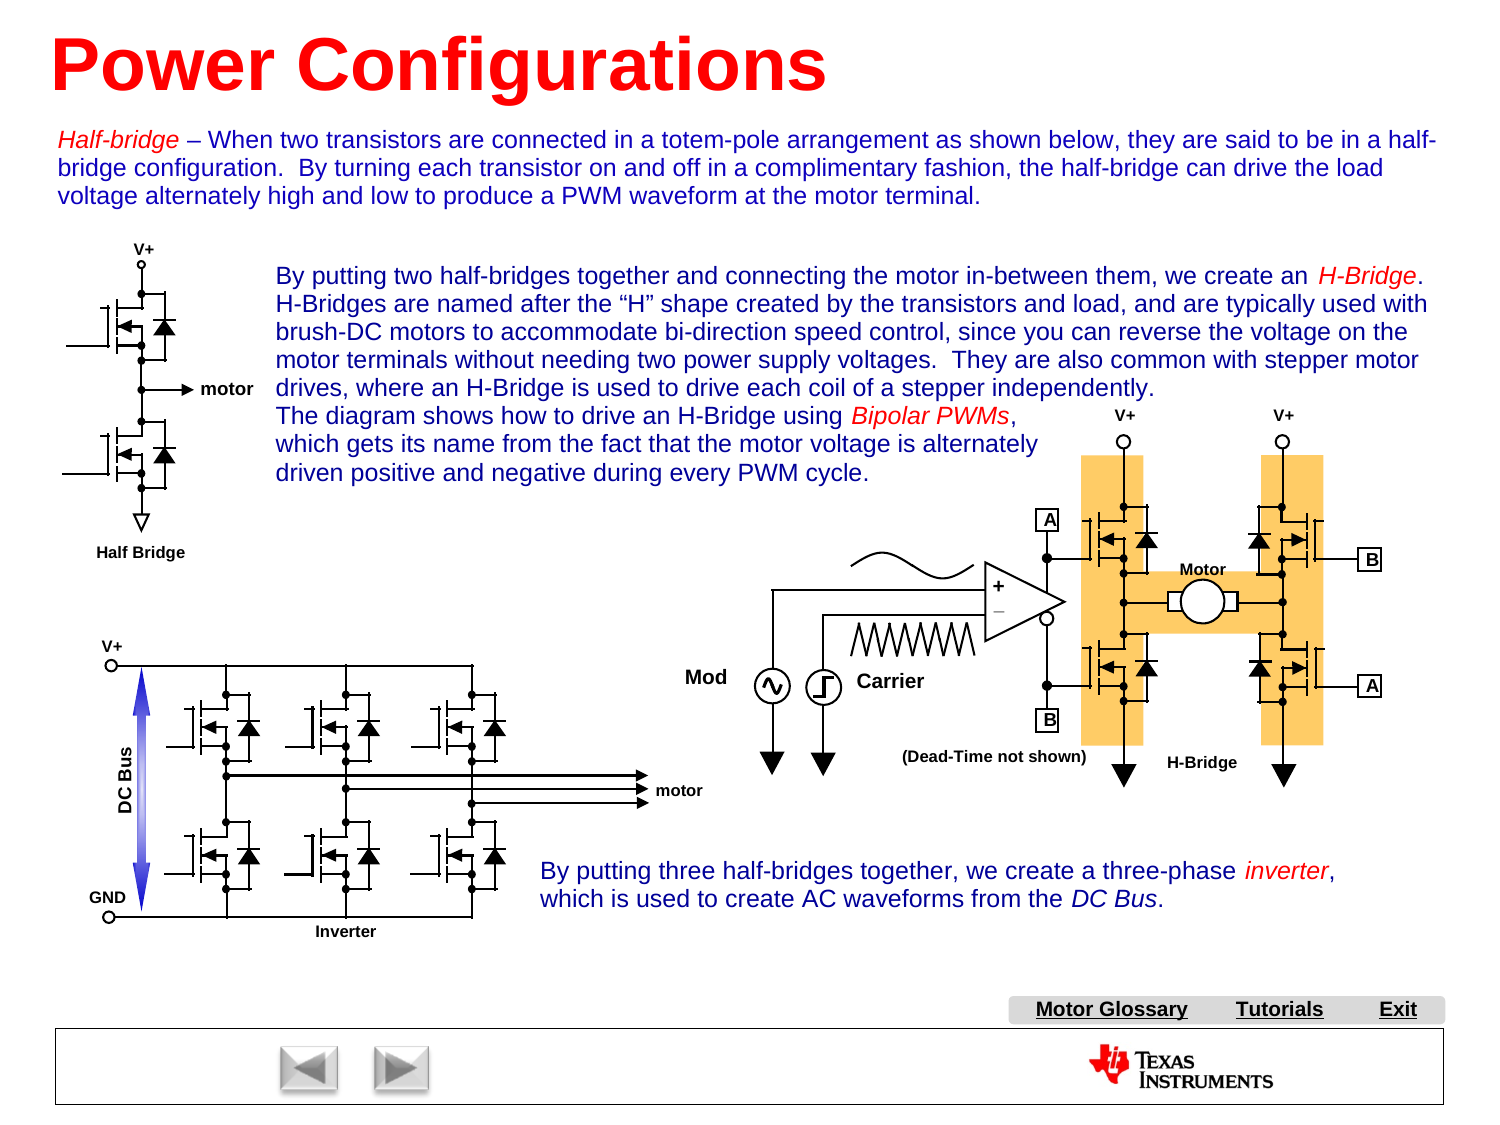

# Power Configurations
Half-bridge – When two transistors are connected in a totem-pole arrangement as shown below, they are said to be in a half-bridge configuration. By turning each transistor on and off in a complimentary fashion, the half-bridge can drive the load voltage alternately high and low to produce a PWM waveform at the motor terminal.
V+
motor
By putting two half-bridges together and connecting the motor in-between them, we create an H-Bridge. H-Bridges are named after the “H” shape created by the transistors and load, and are typically used with brush-DC motors to accommodate bi-direction speed control, since you can reverse the voltage on the motor terminals without needing two power supply voltages. They are also common with stepper motor drives, where an H-Bridge is used to drive each coil of a stepper independently.
The diagram shows how to drive an H-Bridge using Bipolar PWMs,
which gets its name from the fact that the motor voltage is alternately
driven positive and negative during every PWM cycle.
V+
V+
A
B
Motor
+
_
Mod
Carrier
A
B
(Dead-Time not shown)
H-Bridge
Half Bridge
V+
DC Bus
motor
By putting three half-bridges together, we create a three-phase inverter, which is used to create AC waveforms from the DC Bus.
GND
Inverter